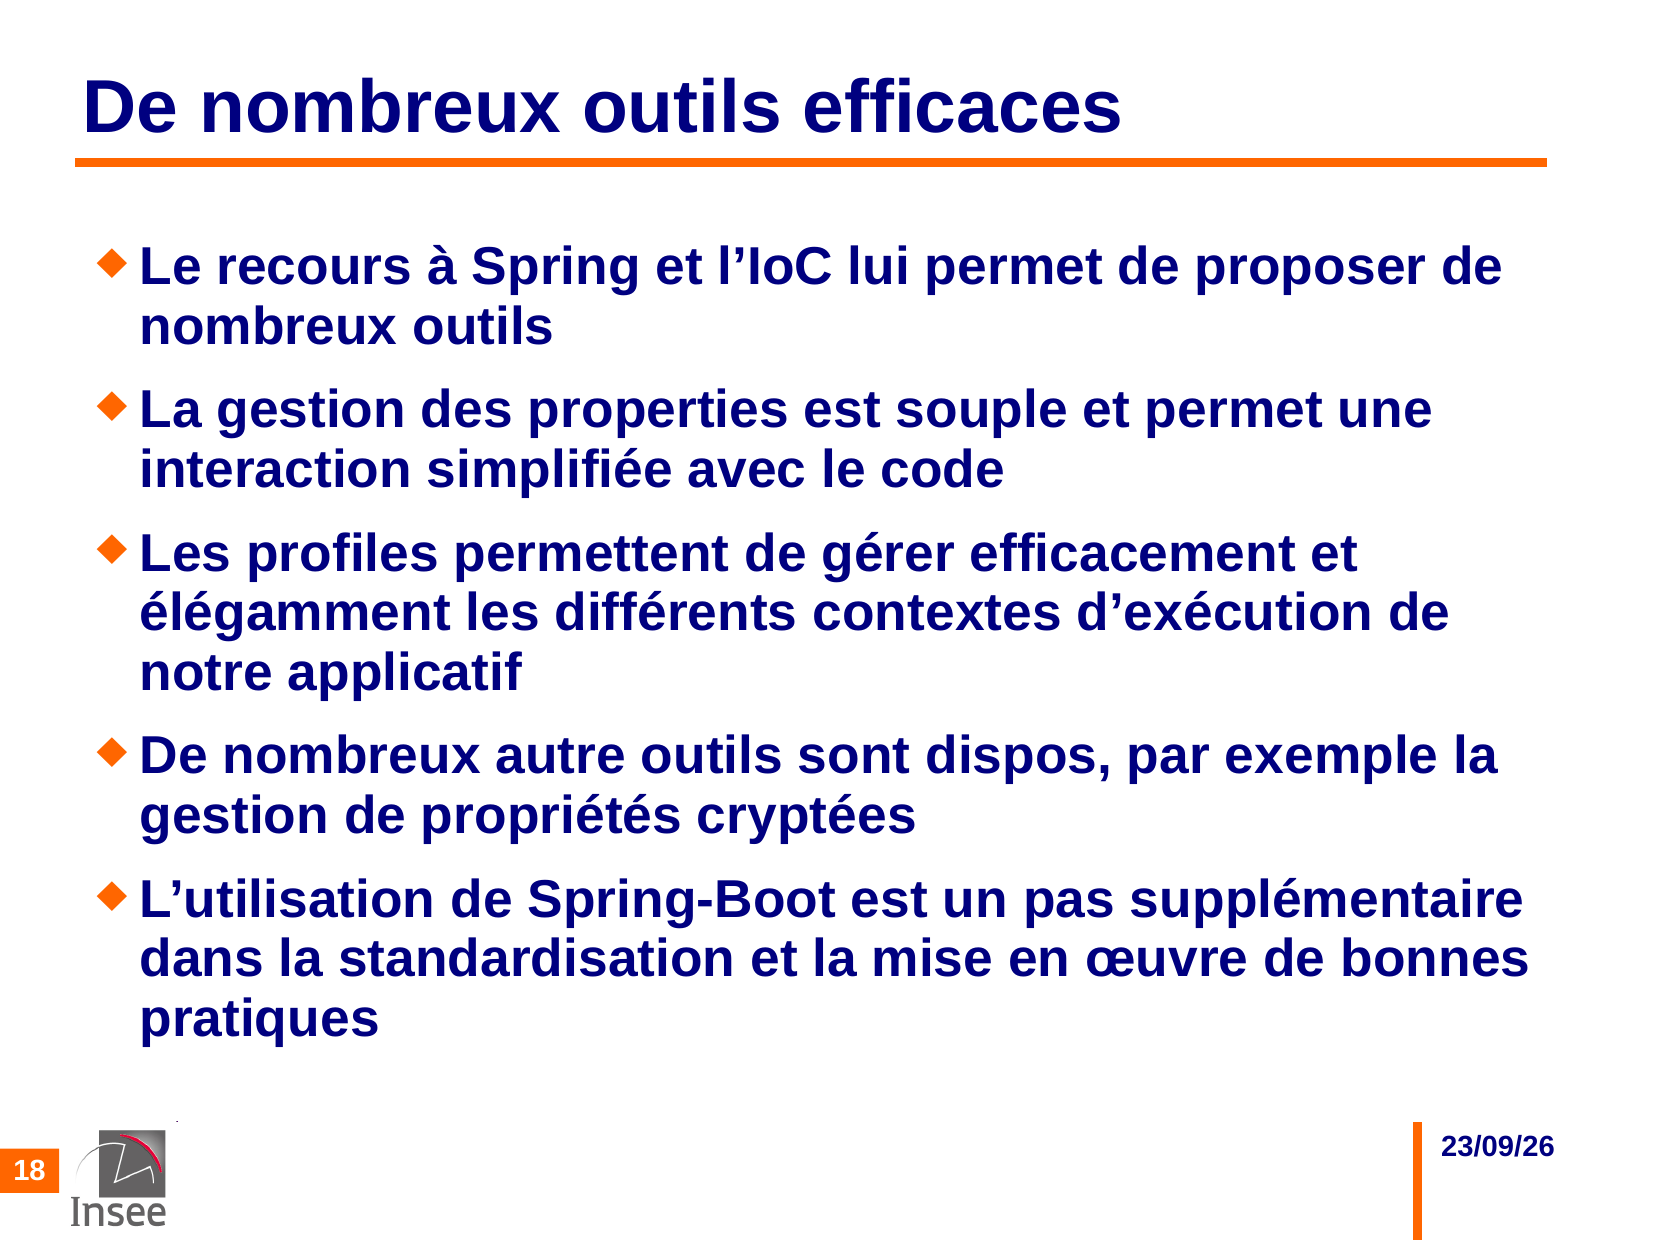

# De nombreux outils efficaces
Le recours à Spring et l’IoC lui permet de proposer de nombreux outils
La gestion des properties est souple et permet une interaction simplifiée avec le code
Les profiles permettent de gérer efficacement et élégamment les différents contextes d’exécution de notre applicatif
De nombreux autre outils sont dispos, par exemple la gestion de propriétés cryptées
L’utilisation de Spring-Boot est un pas supplémentaire dans la standardisation et la mise en œuvre de bonnes pratiques
18